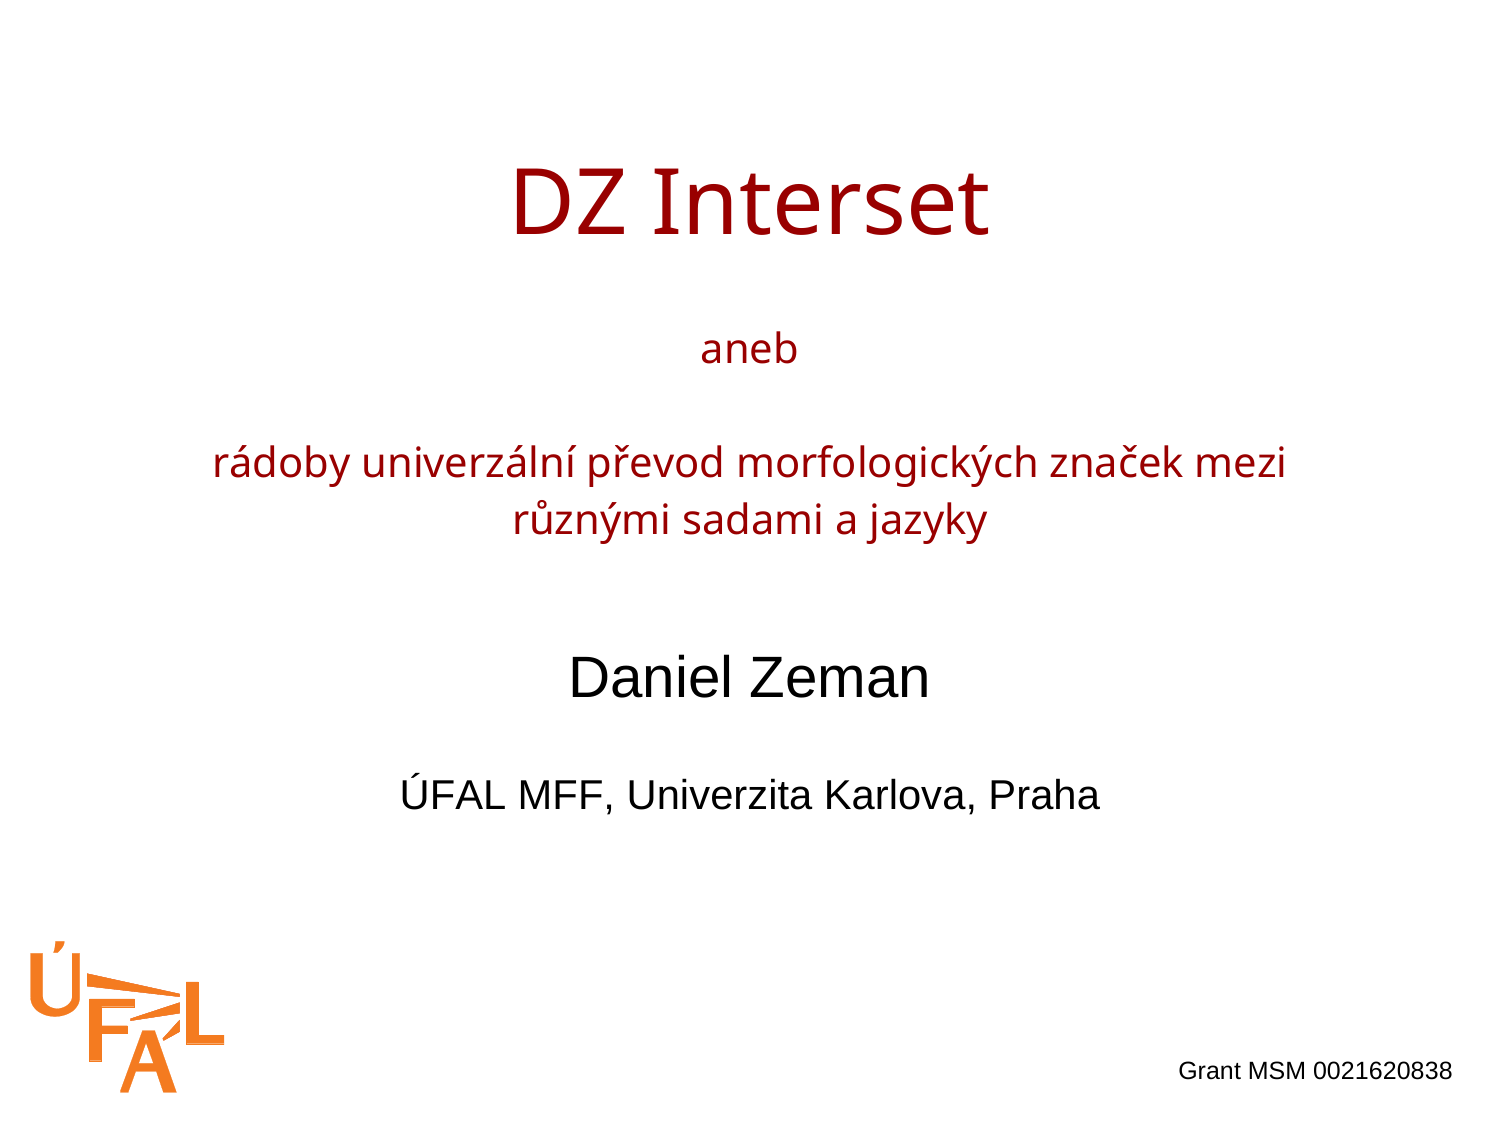

# DZ Interset aneb rádoby univerzální převod morfologických značek mezi různými sadami a jazyky
Daniel Zeman
ÚFAL MFF, Univerzita Karlova, Praha
Grant MSM 0021620838